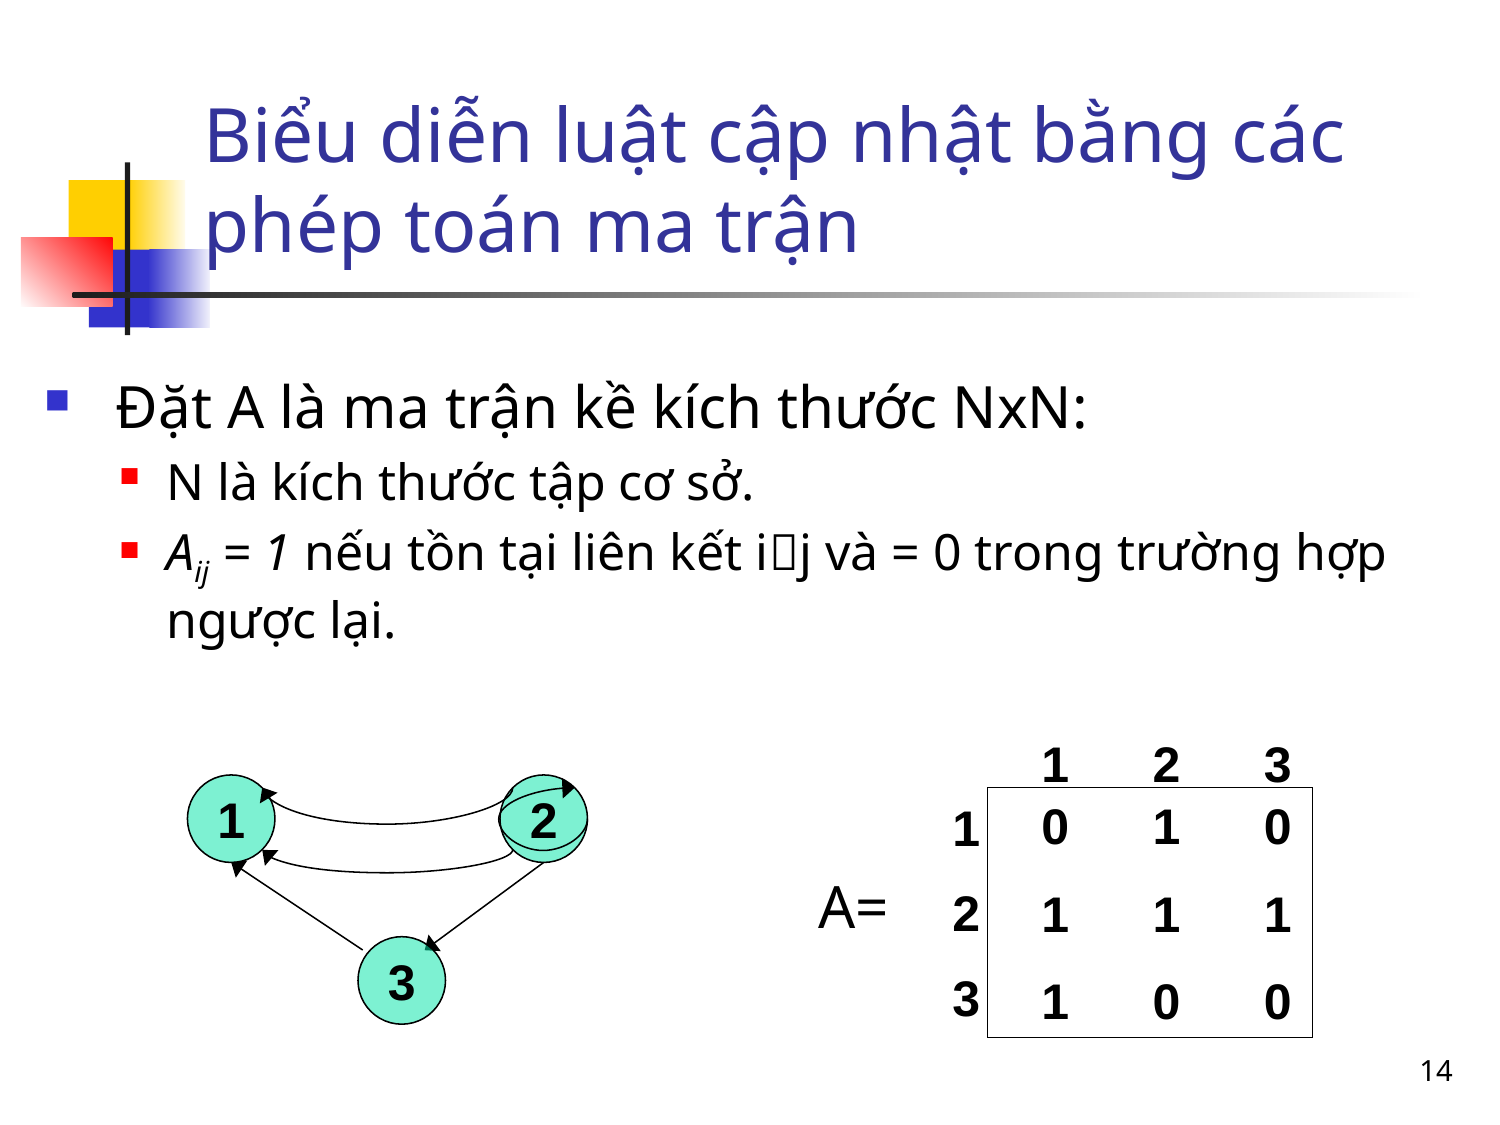

# Biểu diễn luật cập nhật bằng các phép toán ma trận
 Đặt A là ma trận kề kích thước NxN:
N là kích thước tập cơ sở.
Aij = 1 nếu tồn tại liên kết ij và = 0 trong trường hợp ngược lại.
 1 2 3
1
2
1
2
3
 0 1 0
A=
 1 1 1
3
 1 0 0